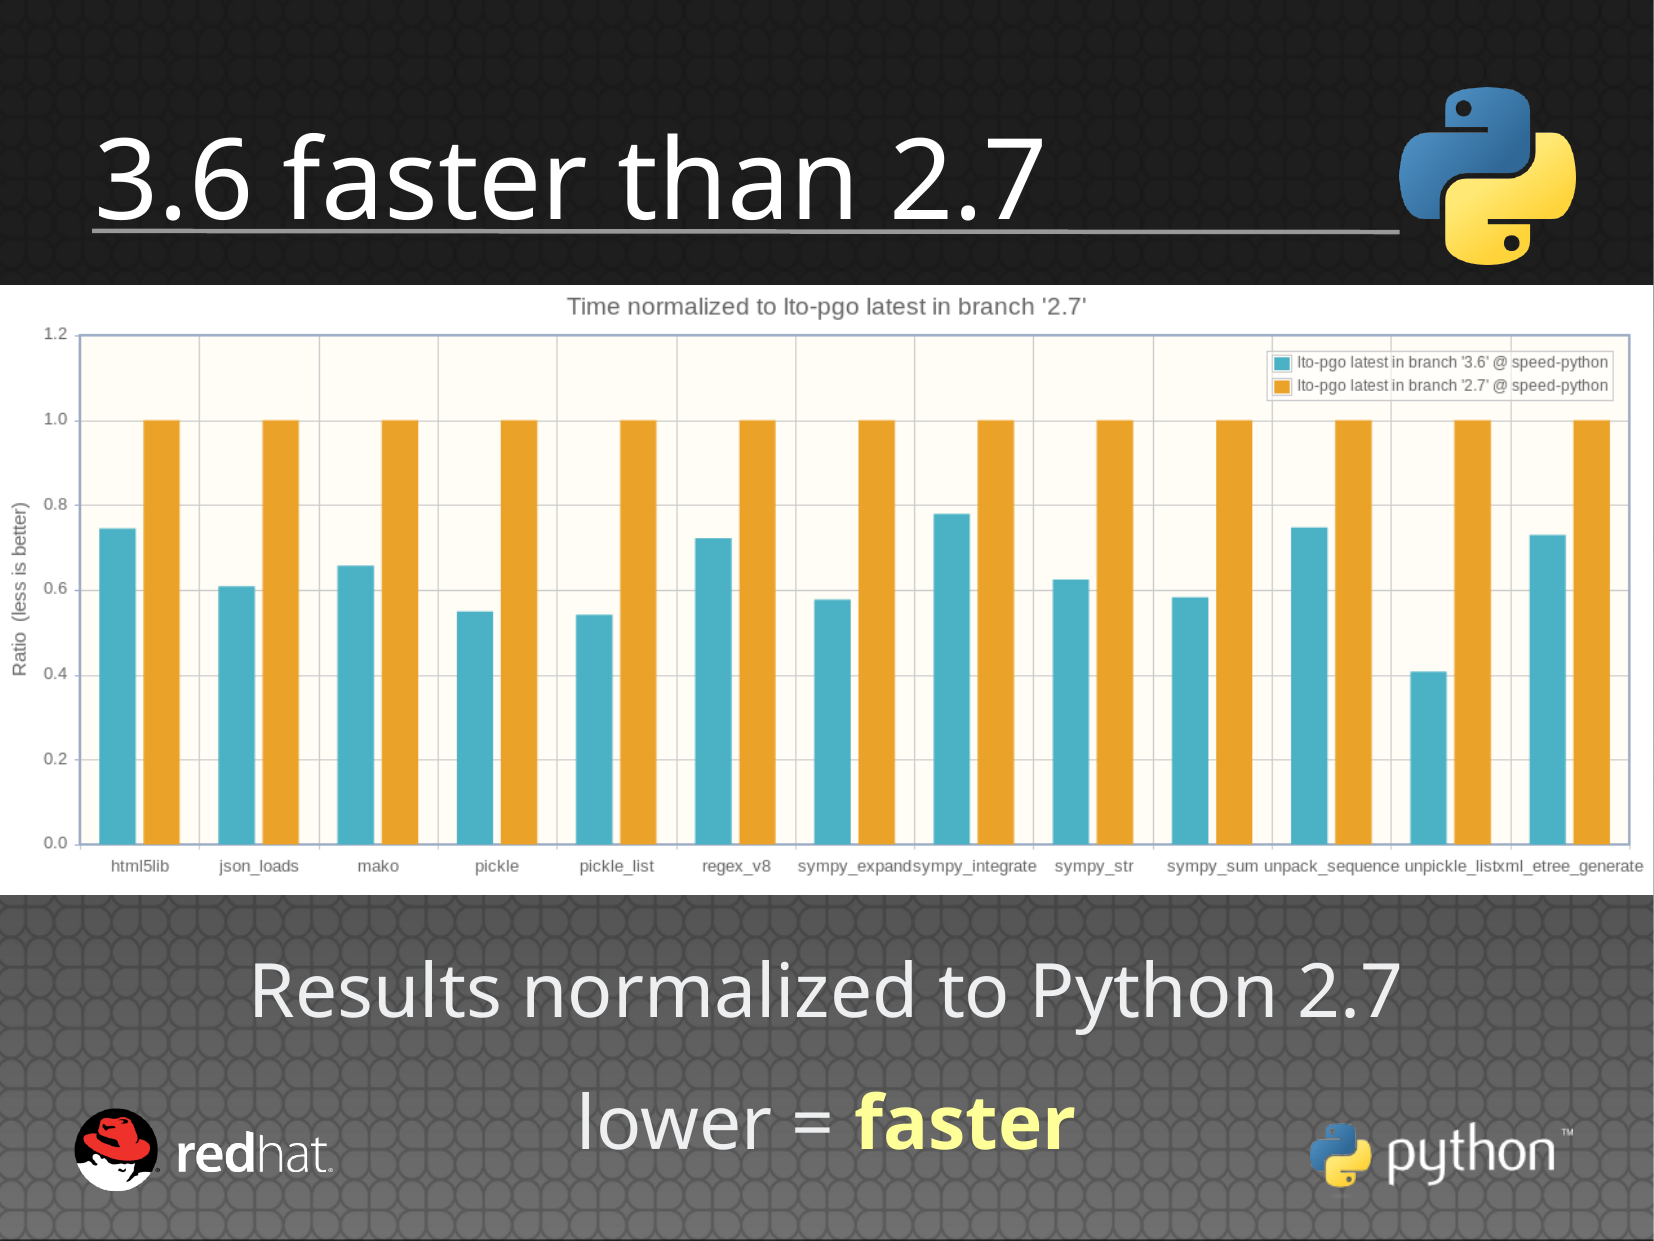

3.6 faster than 2.7
# Results normalized to Python 2.7
lower = faster